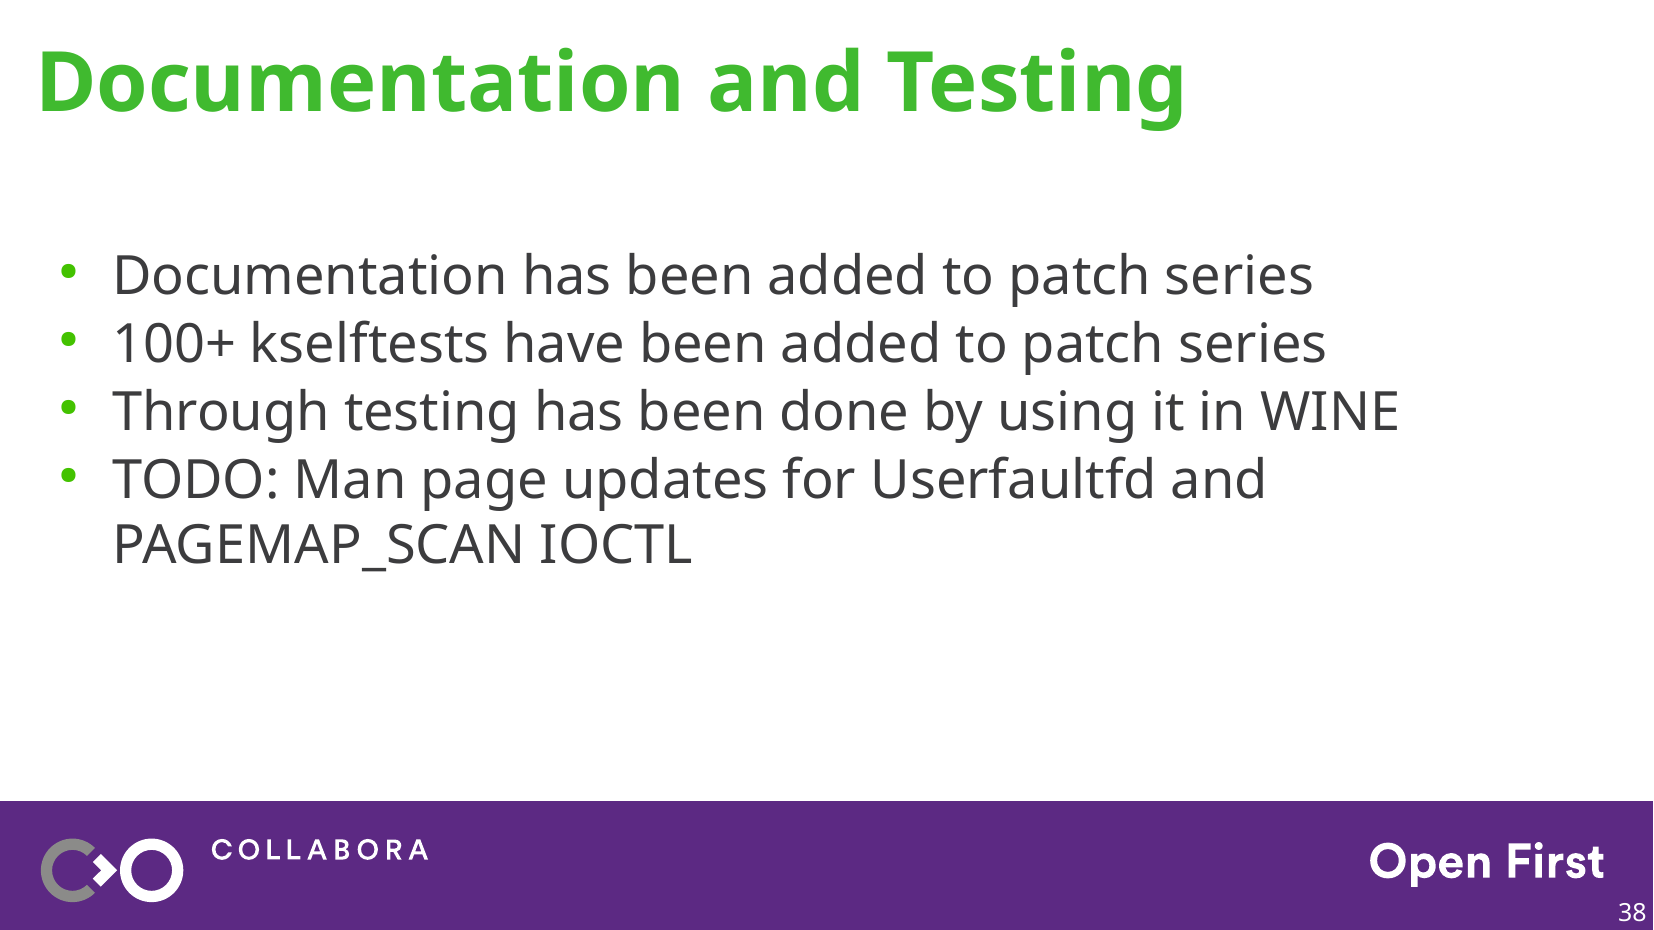

# Documentation and Testing
Documentation has been added to patch series
100+ kselftests have been added to patch series
Through testing has been done by using it in WINE
TODO: Man page updates for Userfaultfd and PAGEMAP_SCAN IOCTL